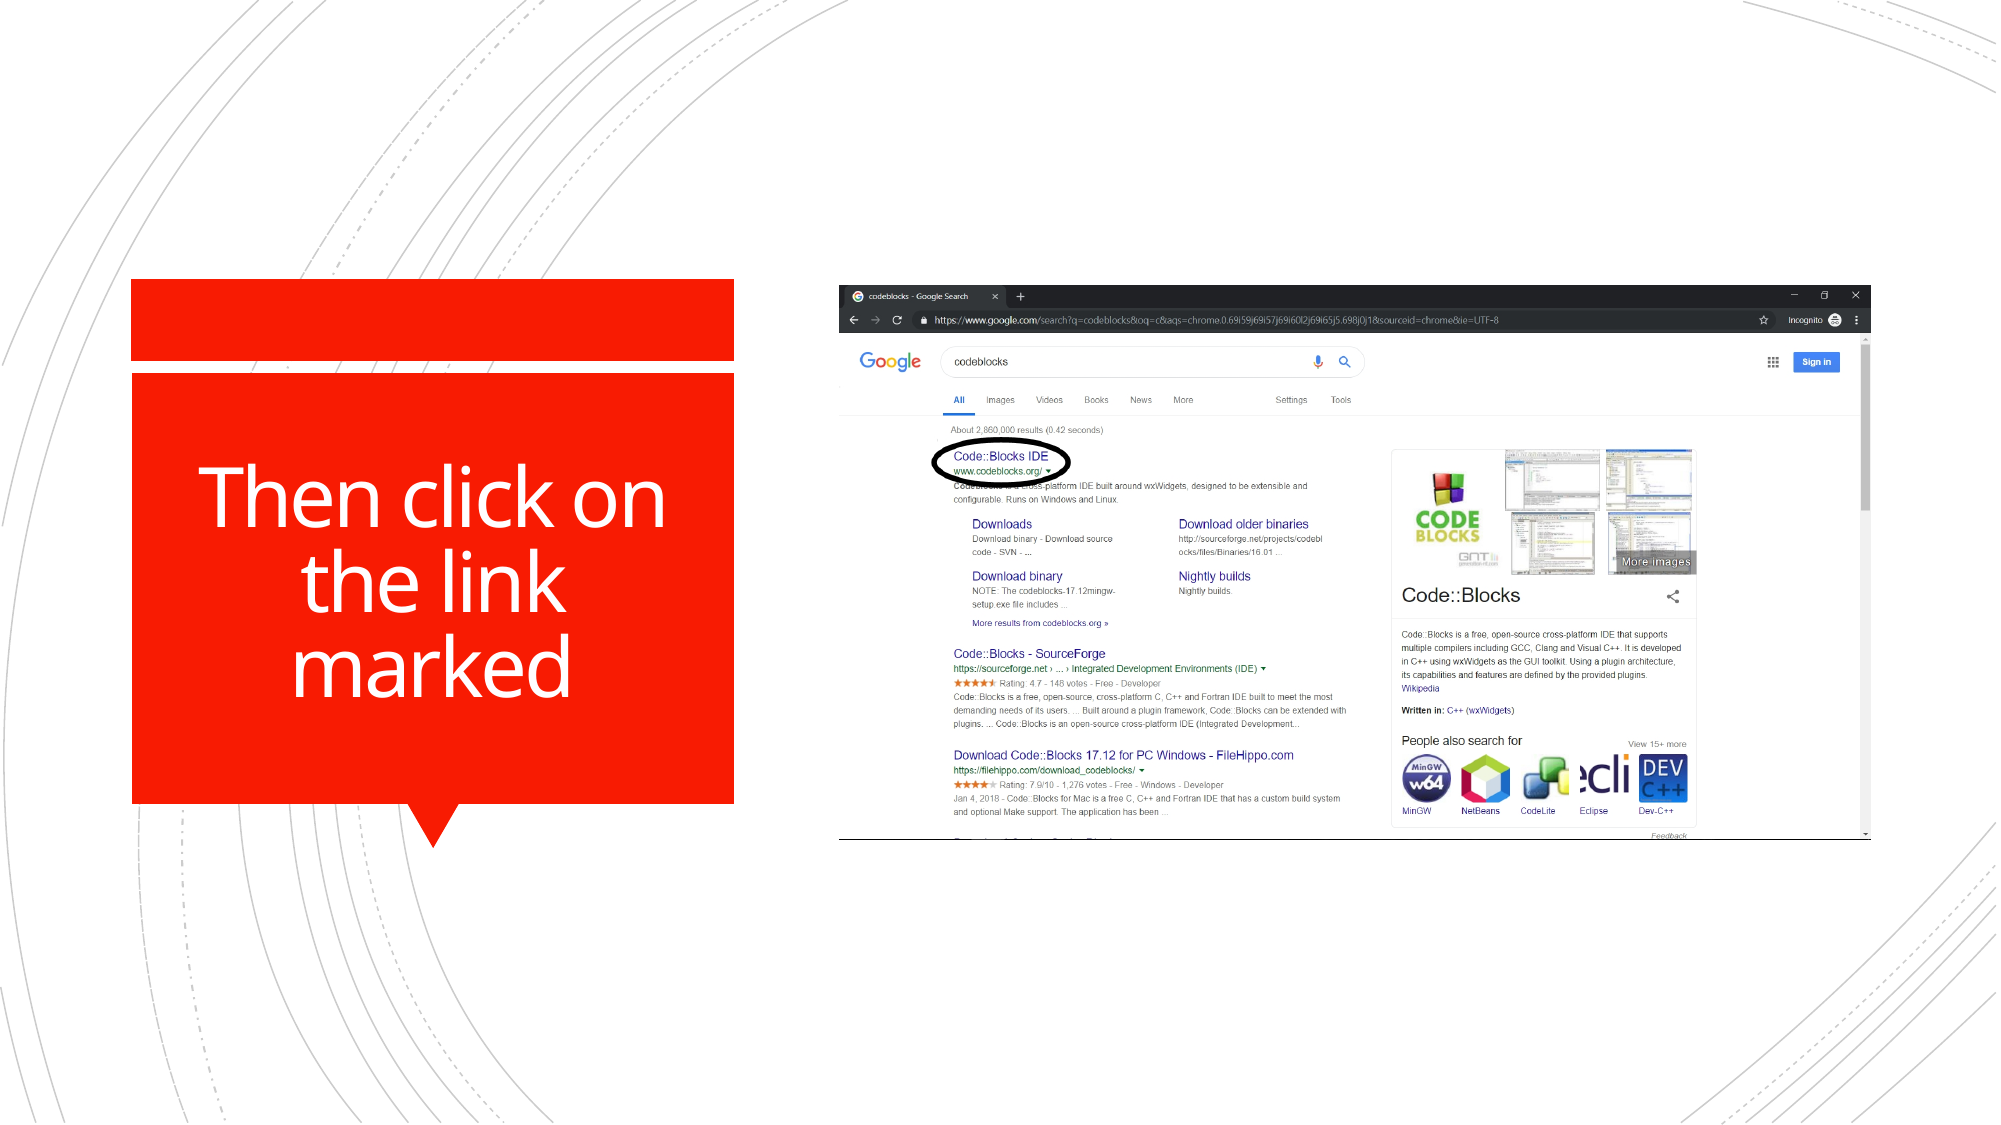

# Then click on the link marked